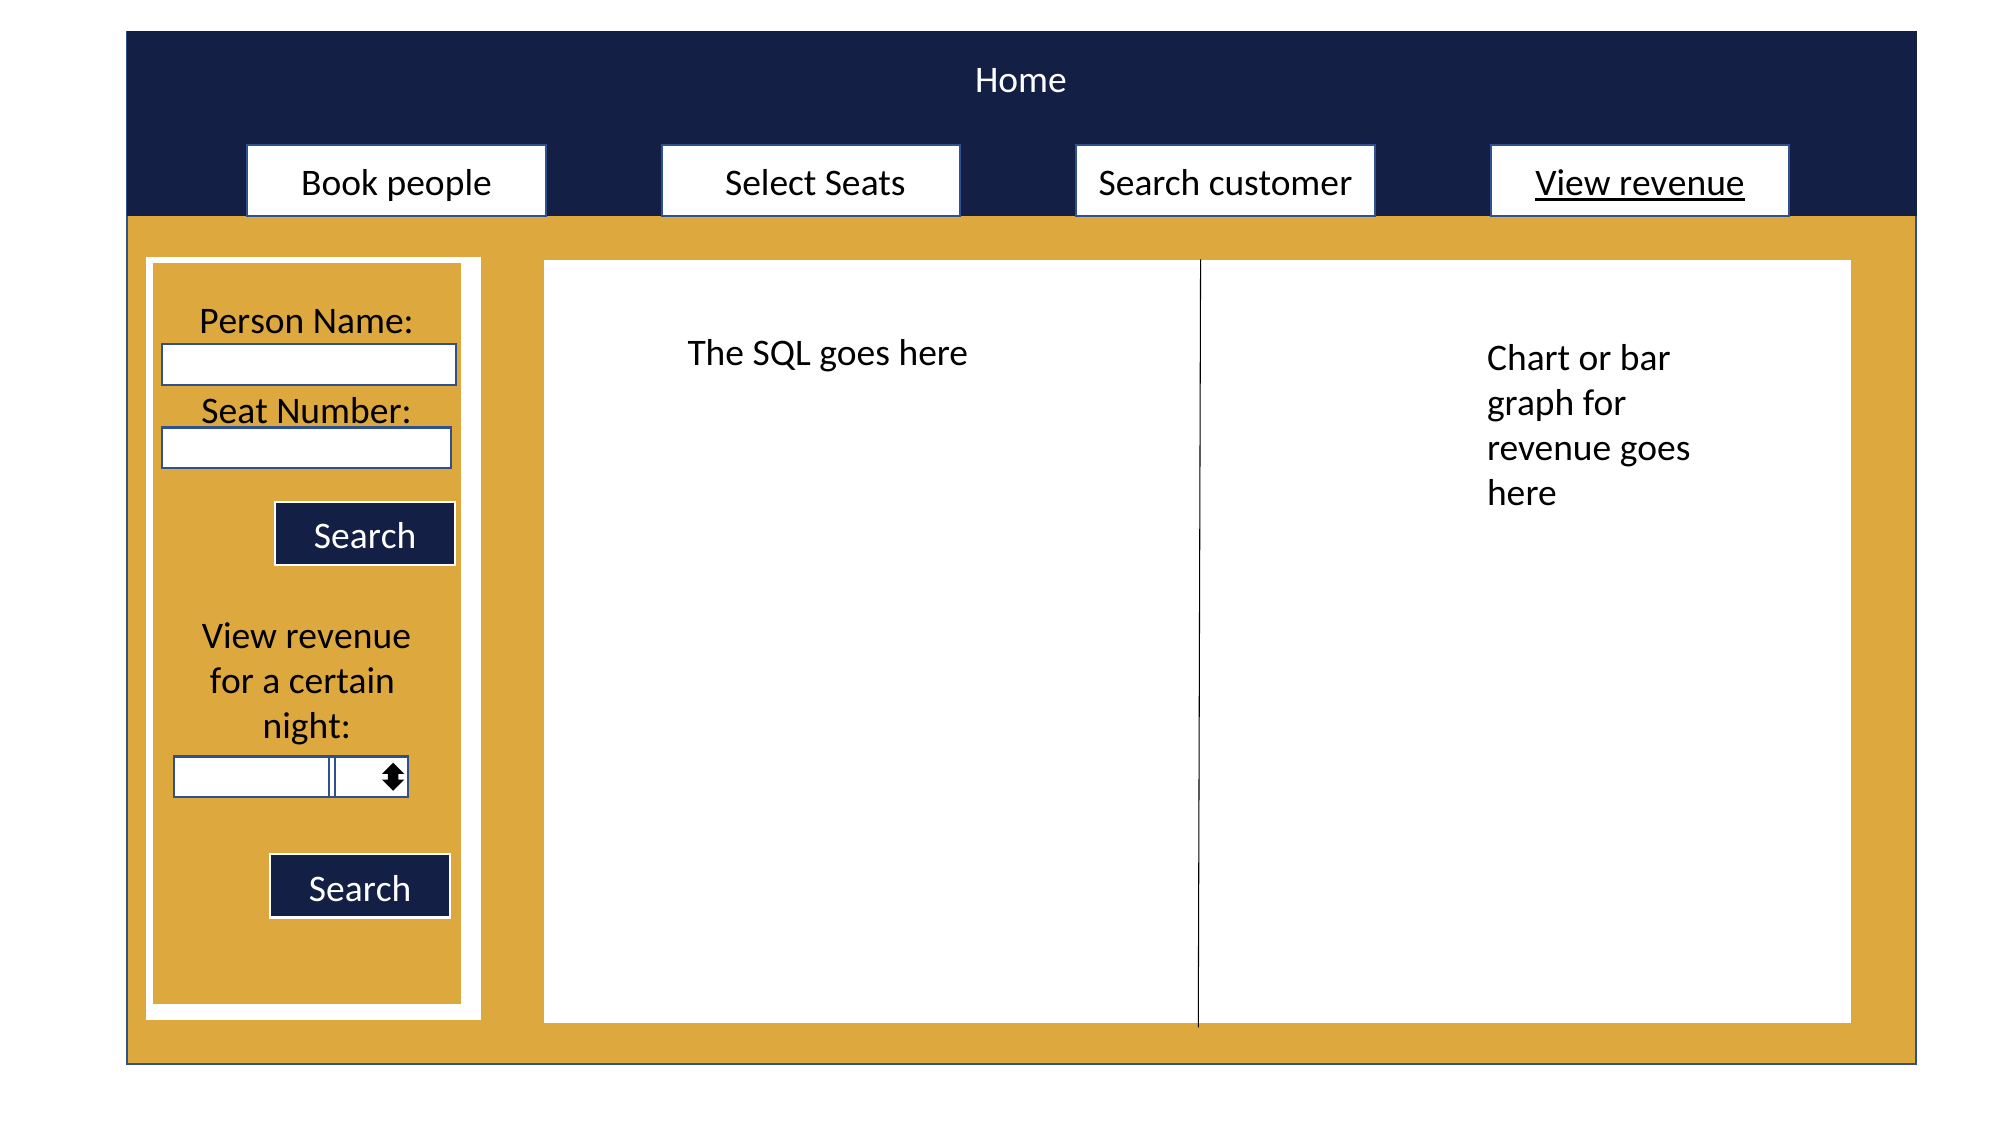

Home
Book people
 Select Seats
Search customer
View revenue
Person Name:
Seat Number:
View revenue
for a certain
night:
The SQL goes here
Chart or bar graph for revenue goes here
Search
Search